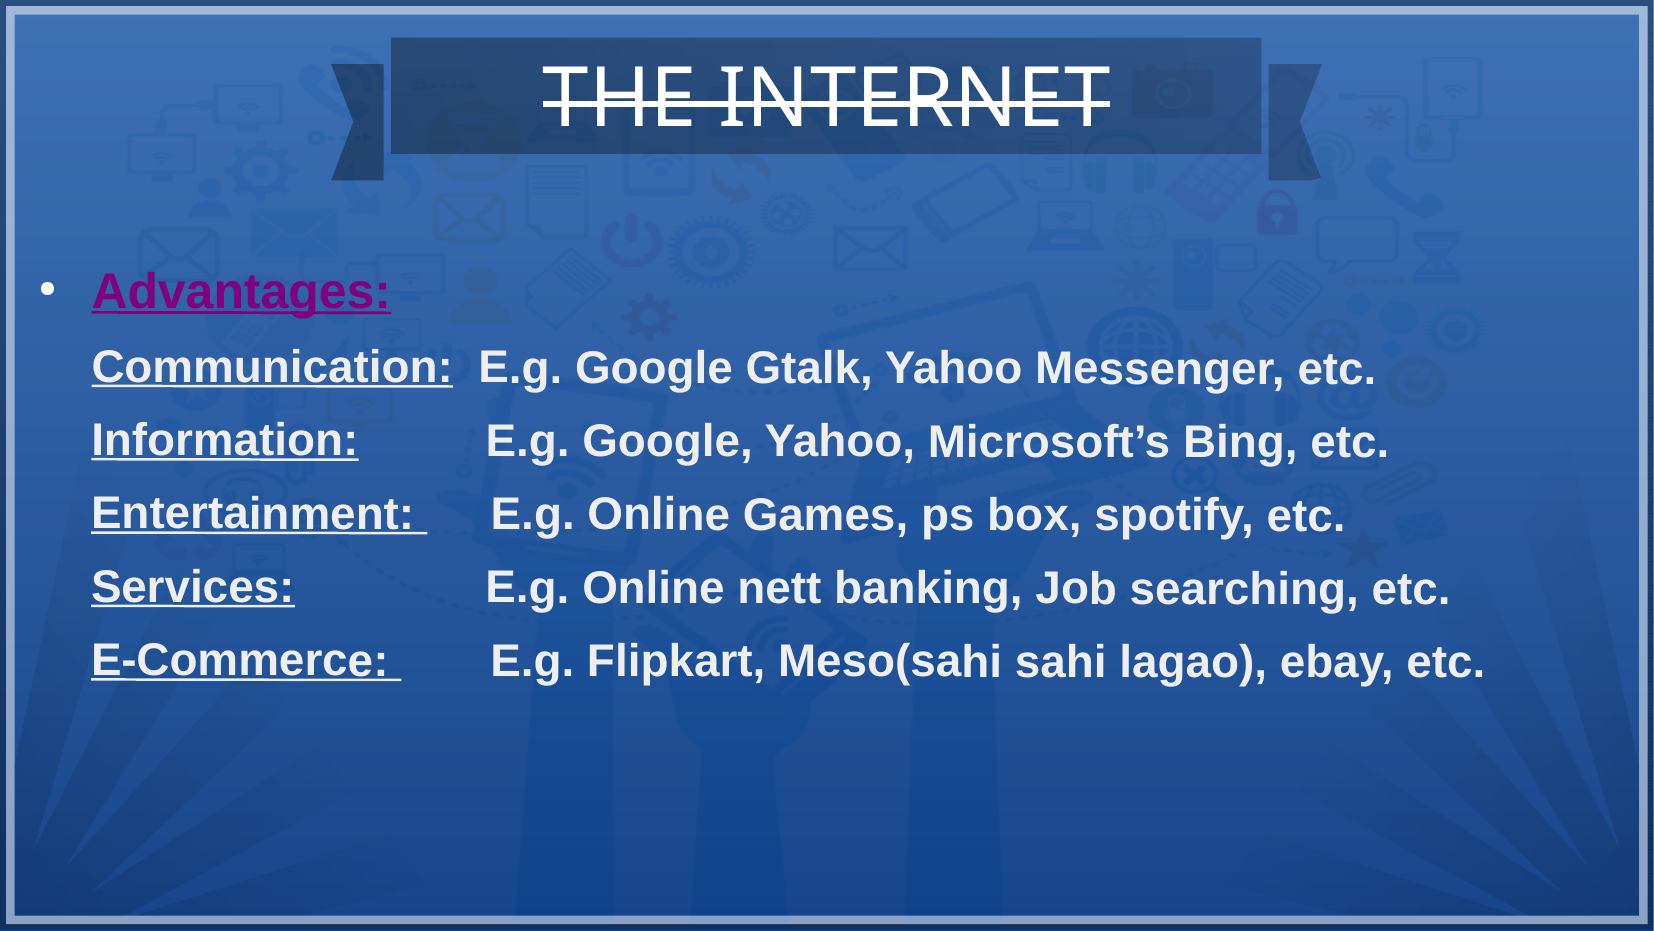

# THE INTERNET
Advantages:
Communication: E.g. Google Gtalk, Yahoo Messenger, etc.
Information: 		 E.g. Google, Yahoo, Microsoft’s Bing, etc.
Entertainment: E.g. Online Games, ps box, spotify, etc.
Services:			 E.g. Online nett banking, Job searching, etc.
E-Commerce: E.g. Flipkart, Meso(sahi sahi lagao), ebay, etc.